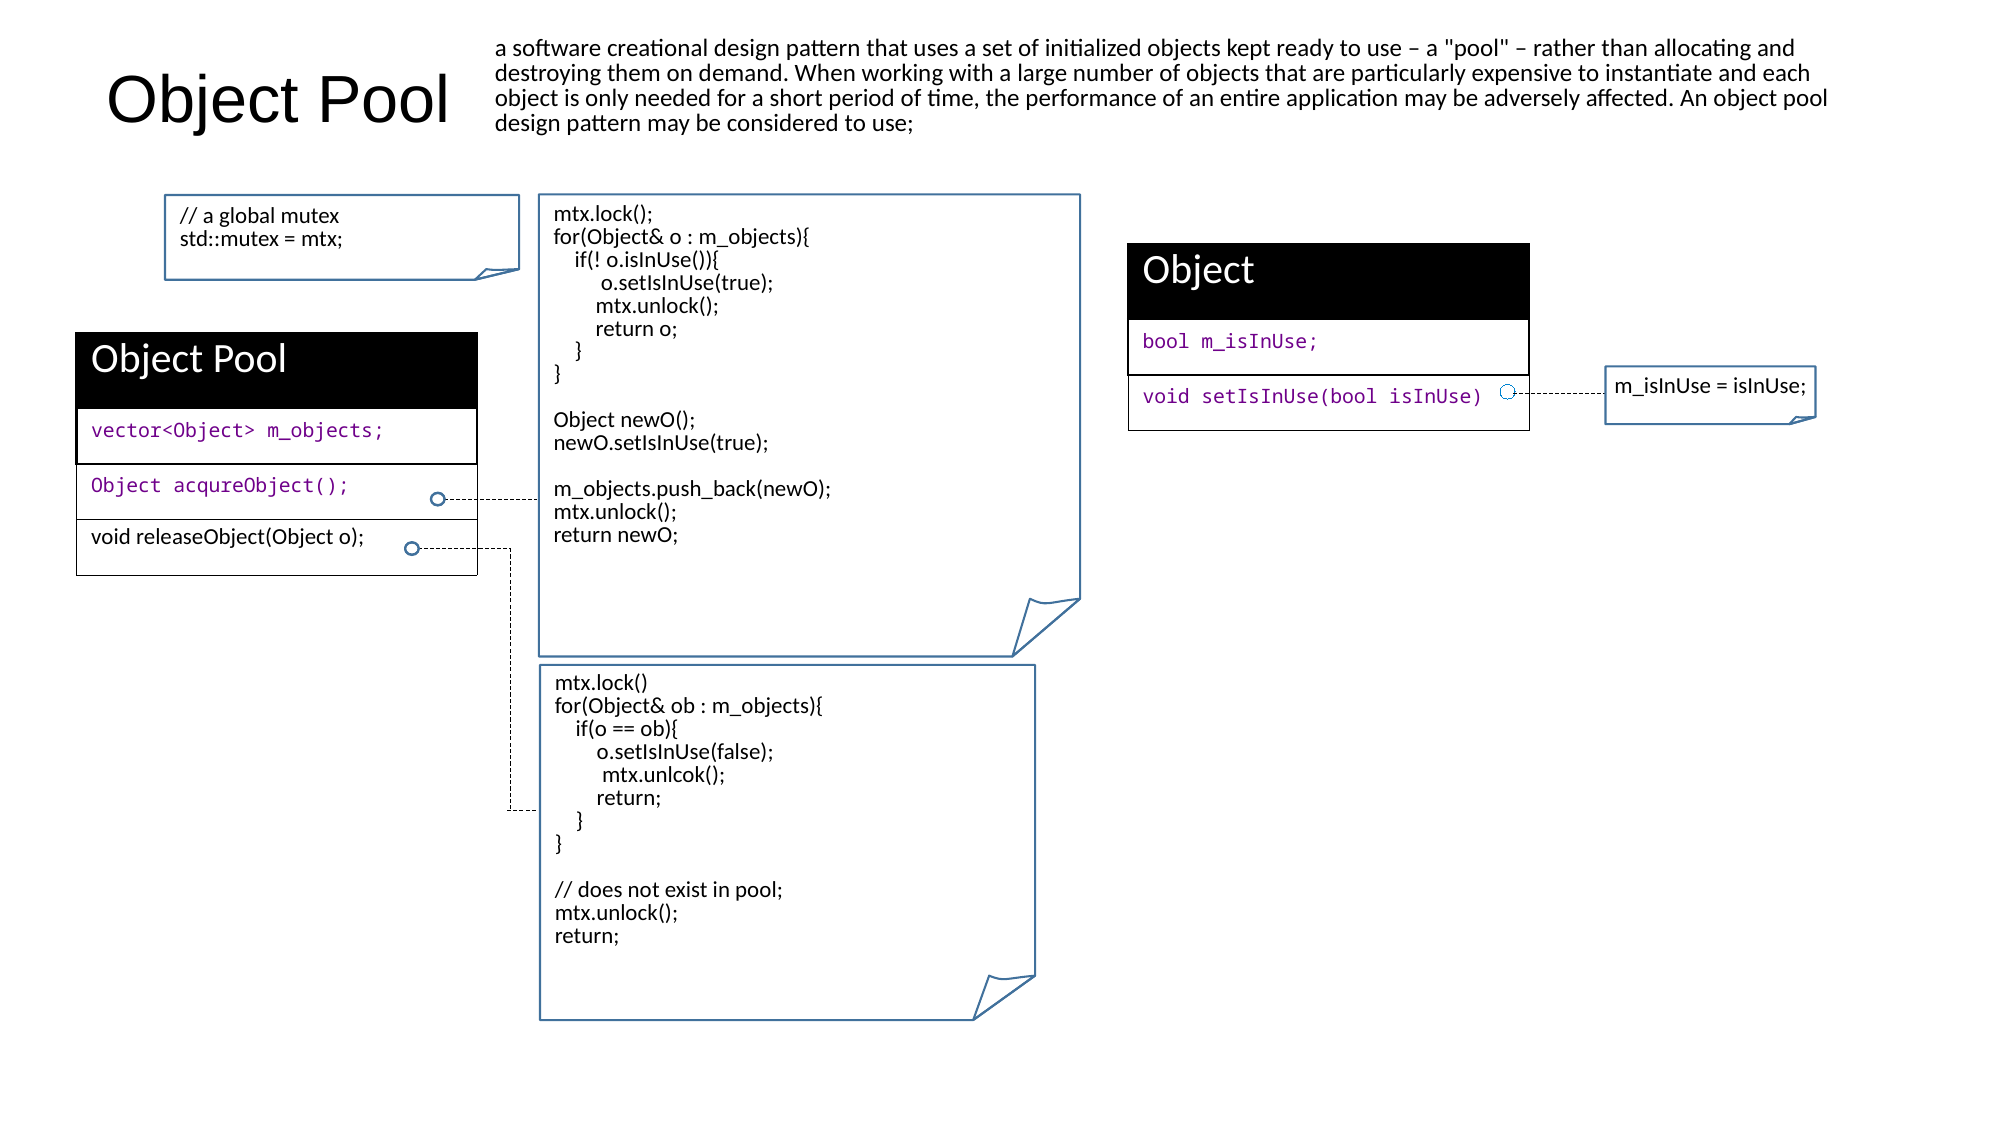

# Object Pool
a software creational design pattern that uses a set of initialized objects kept ready to use – a "pool" – rather than allocating and destroying them on demand. When working with a large number of objects that are particularly expensive to instantiate and each object is only needed for a short period of time, the performance of an entire application may be adversely affected. An object pool design pattern may be considered to use;
mtx.lock();
for(Object& o : m_objects){
 if(! o.isInUse()){
 o.setIsInUse(true);
 mtx.unlock();
 return o;
 }
}
Object newO();
newO.setIsInUse(true);
m_objects.push_back(newO);
mtx.unlock();
return newO;
// a global mutex
std::mutex = mtx;
| Object |
| --- |
| bool m\_isInUse; |
| void setIsInUse(bool isInUse) |
| Object Pool |
| --- |
| vector<Object> m\_objects; |
| Object acqureObject(); |
| void releaseObject(Object o); |
m_isInUse = isInUse;
mtx.lock()
for(Object& ob : m_objects){
 if(o == ob){
 o.setIsInUse(false);
 mtx.unlcok();
 return;
 }
}
// does not exist in pool;
mtx.unlock();
return;